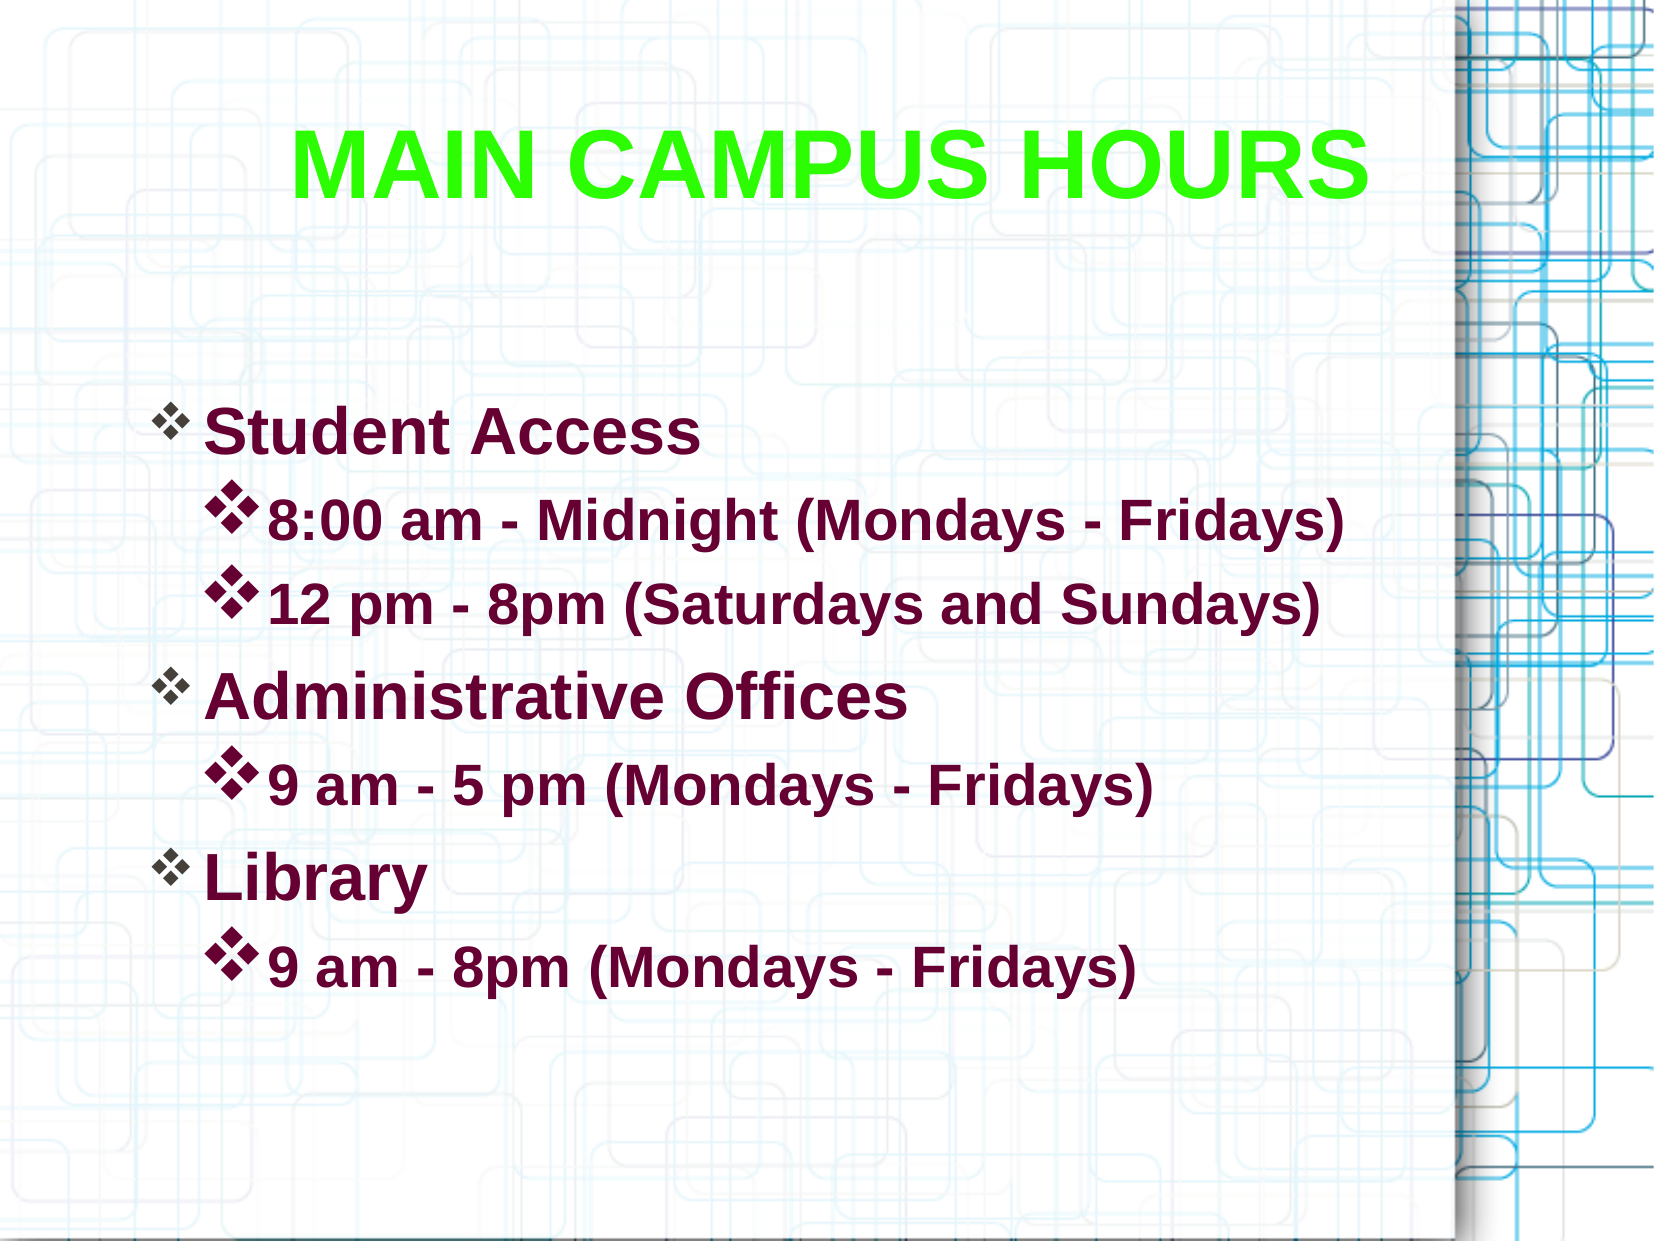

# MAIN CAMPUS HOURS
Student Access
8:00 am - Midnight (Mondays - Fridays)
12 pm - 8pm (Saturdays and Sundays)
Administrative Offices
9 am - 5 pm (Mondays - Fridays)
Library
9 am - 8pm (Mondays - Fridays)